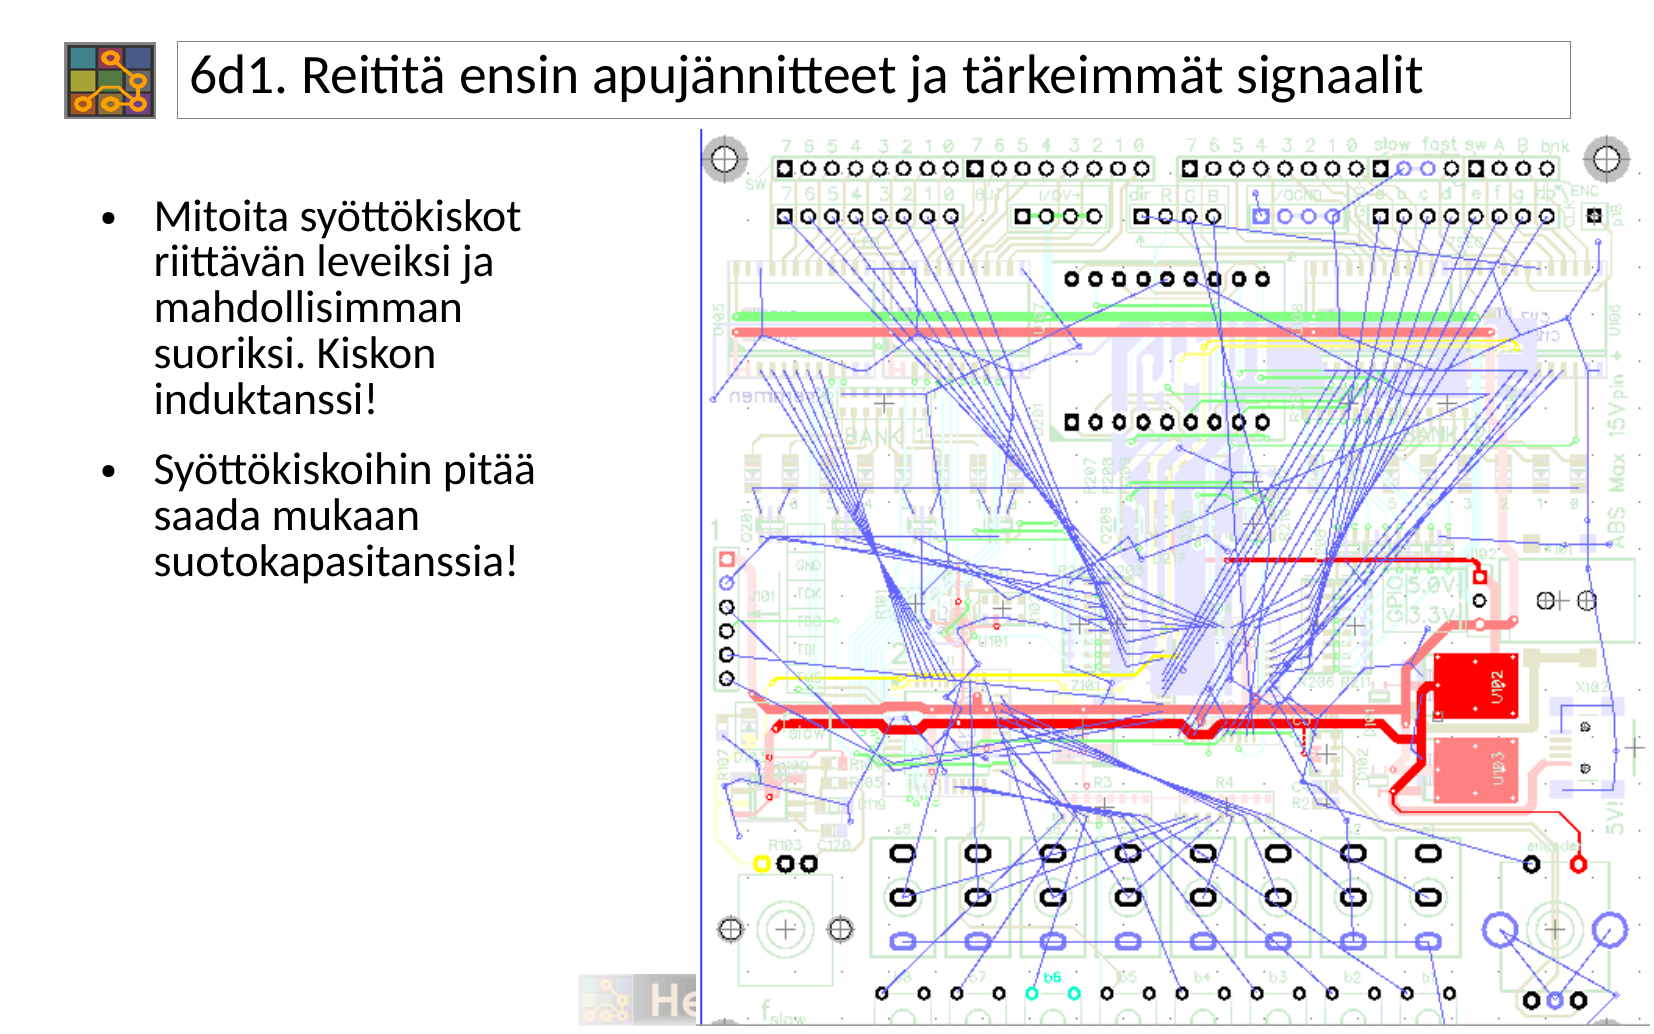

# 6d1. Reititä ensin apujännitteet ja tärkeimmät signaalit
Mitoita syöttökiskot riittävän leveiksi ja mahdollisimman suoriksi. Kiskon induktanssi!
Syöttökiskoihin pitää saada mukaan suotokapasitanssia!